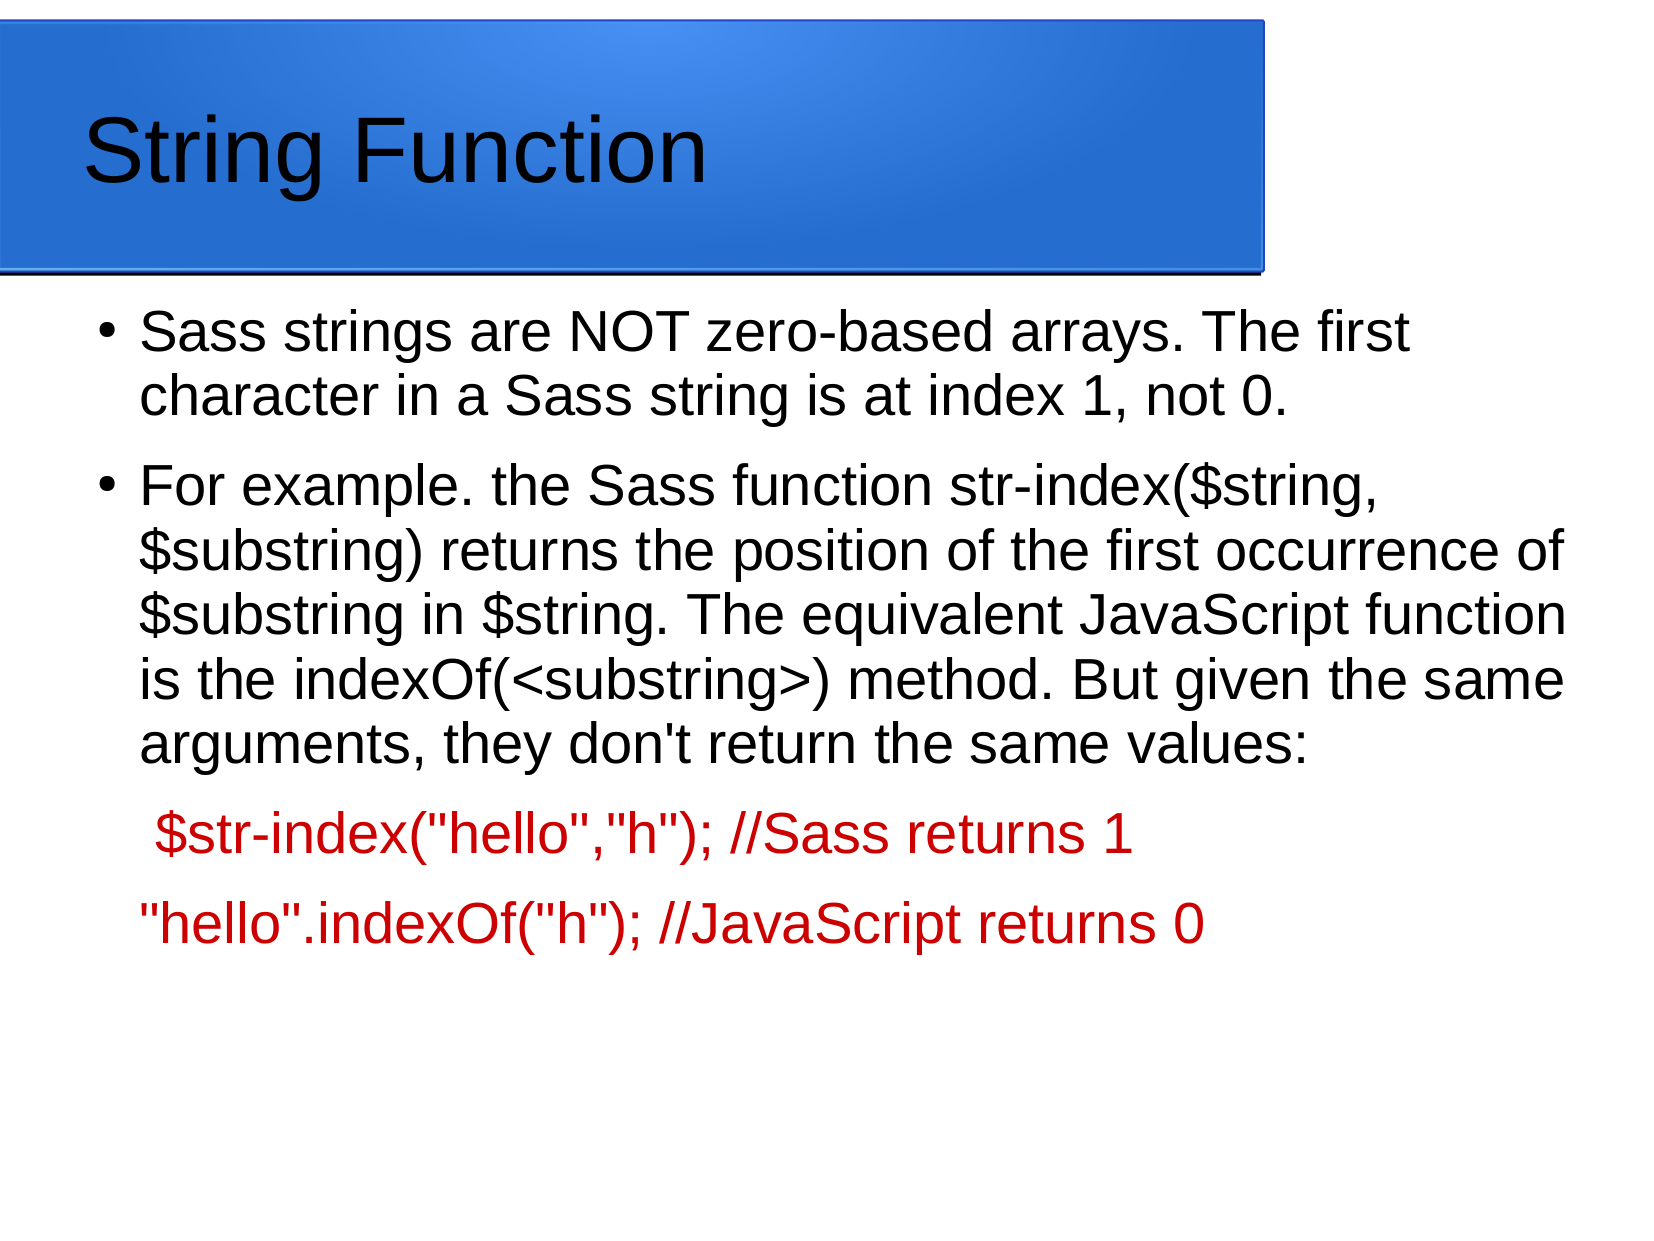

# String Function
Sass strings are NOT zero-based arrays. The first character in a Sass string is at index 1, not 0.
For example. the Sass function str-index($string, $substring) returns the position of the first occurrence of $substring in $string. The equivalent JavaScript function is the indexOf(<substring>) method. But given the same arguments, they don't return the same values:
 $str-index("hello","h"); //Sass returns 1
"hello".indexOf("h"); //JavaScript returns 0